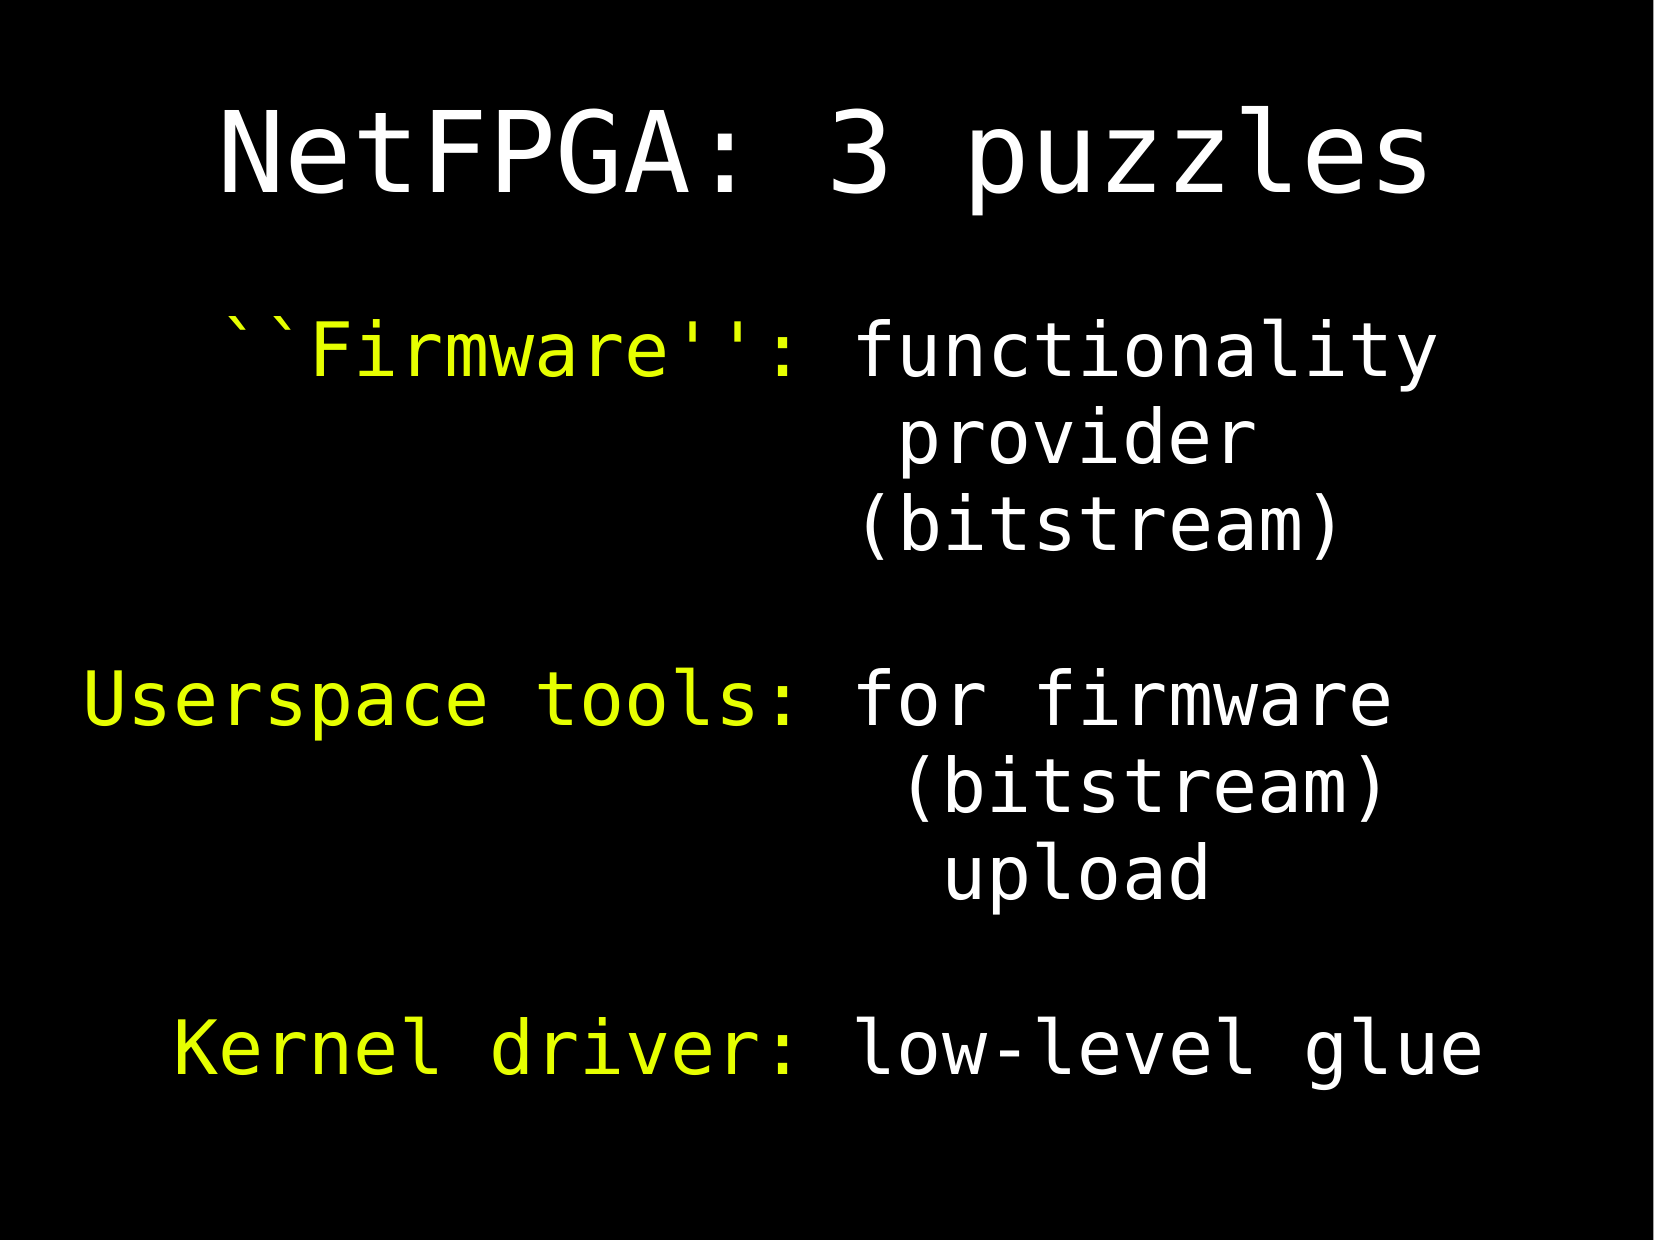

# NetFPGA: 3 puzzles
 ``Firmware'': functionality provider
 (bitstream)
Userspace tools: for firmware (bitstream) upload
 Kernel driver: low-level glue